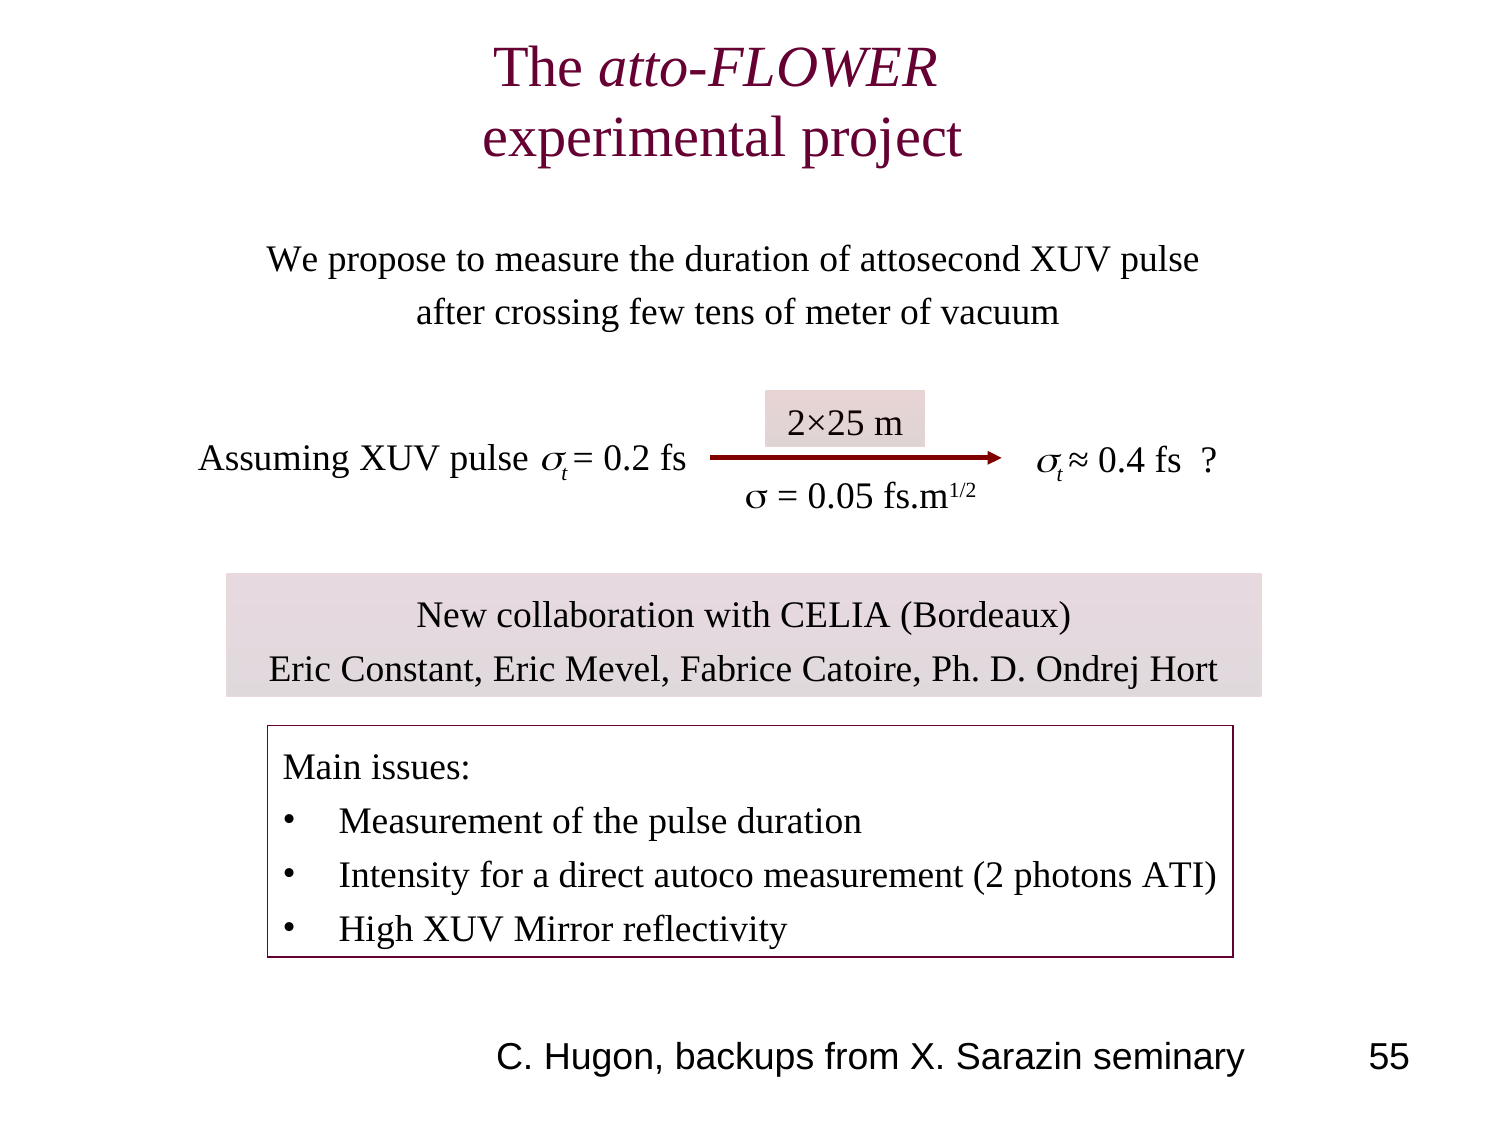

The atto-FLOWER
experimental project
We propose to measure the duration of attosecond XUV pulse
after crossing few tens of meter of vacuum
2×25 m
Assuming XUV pulse t = 0.2 fs
t ≈ 0.4 fs ?
 = 0.05 fs.m1/2
New collaboration with CELIA (Bordeaux)
Eric Constant, Eric Mevel, Fabrice Catoire, Ph. D. Ondrej Hort
Main issues:
Measurement of the pulse duration
Intensity for a direct autoco measurement (2 photons ATI)
High XUV Mirror reflectivity
C. Hugon, backups from X. Sarazin seminary
55